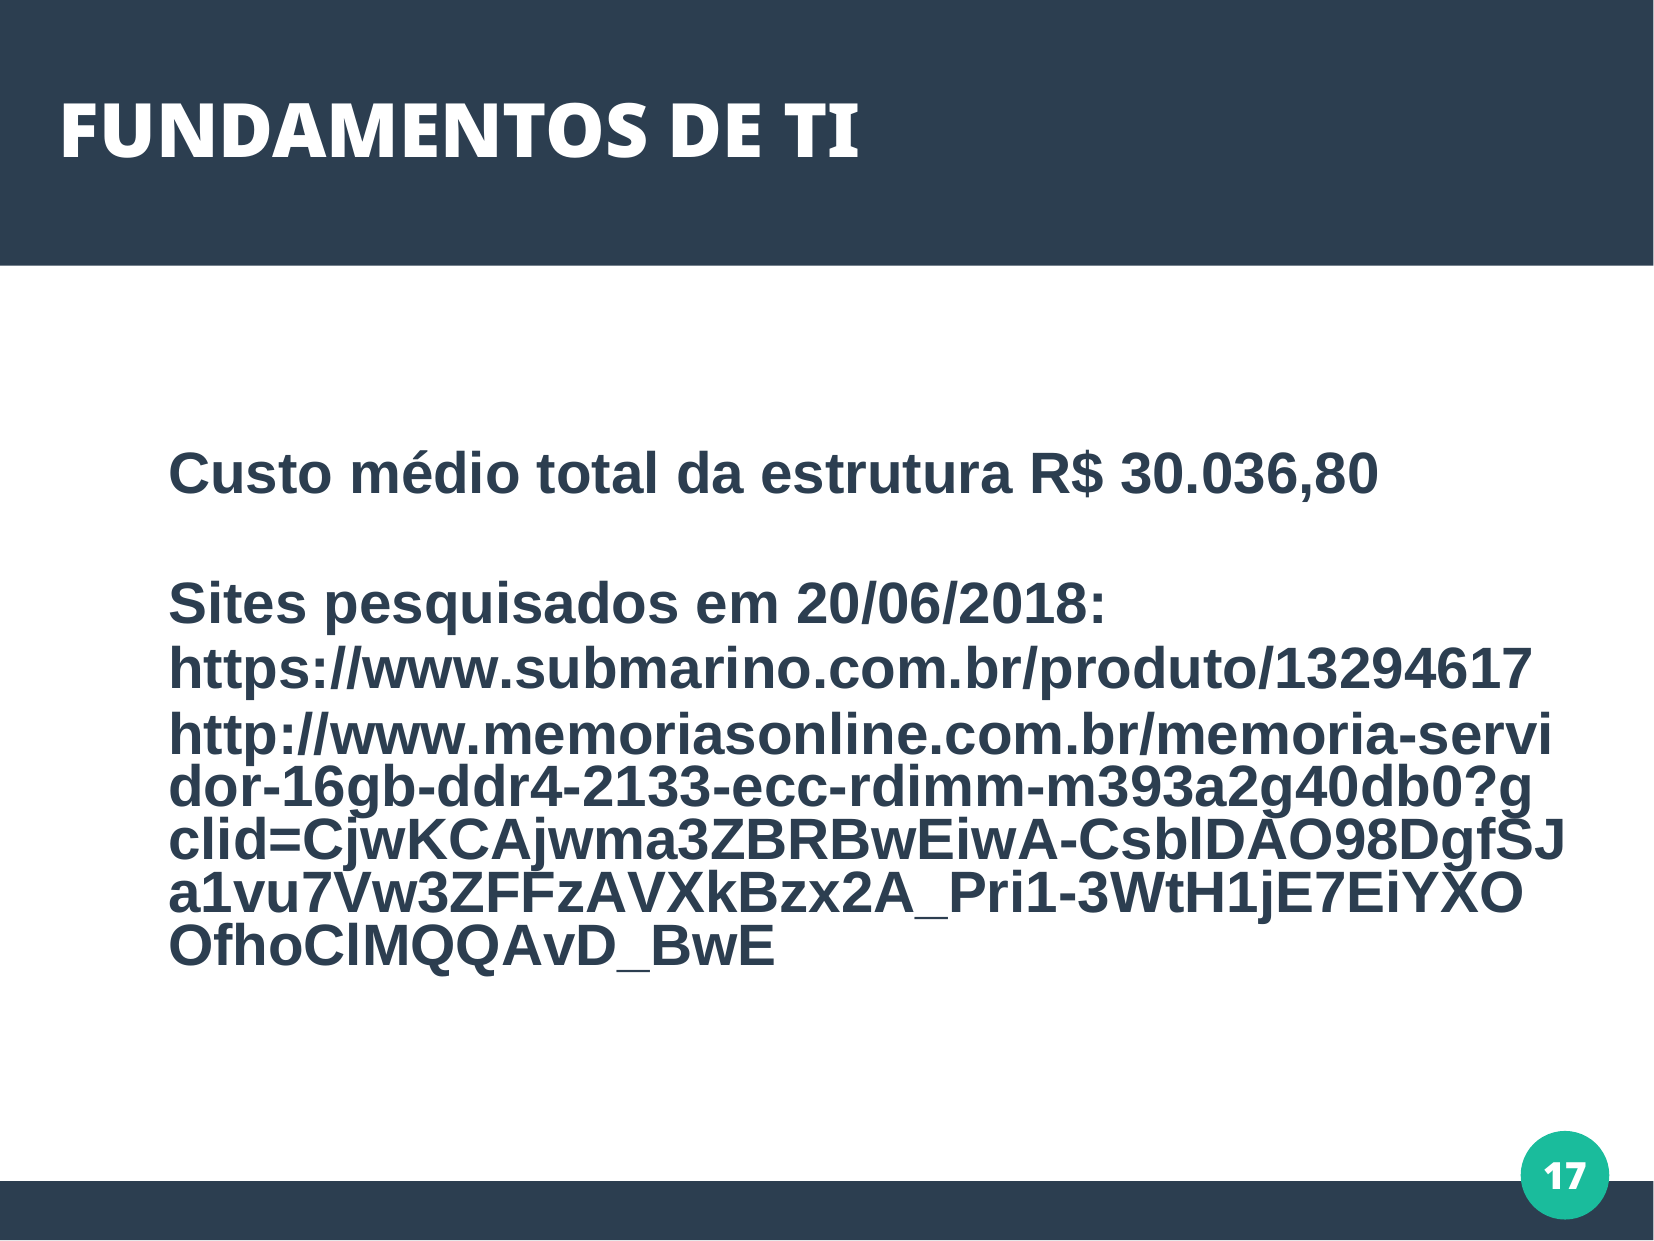

# FUNDAMENTOS DE TI
Custo médio total da estrutura R$ 30.036,80
Sites pesquisados em 20/06/2018:
https://www.submarino.com.br/produto/13294617
http://www.memoriasonline.com.br/memoria-servidor-16gb-ddr4-2133-ecc-rdimm-m393a2g40db0?gclid=CjwKCAjwma3ZBRBwEiwA-CsblDAO98DgfSJa1vu7Vw3ZFFzAVXkBzx2A_Pri1-3WtH1jE7EiYXOOfhoClMQQAvD_BwE
17